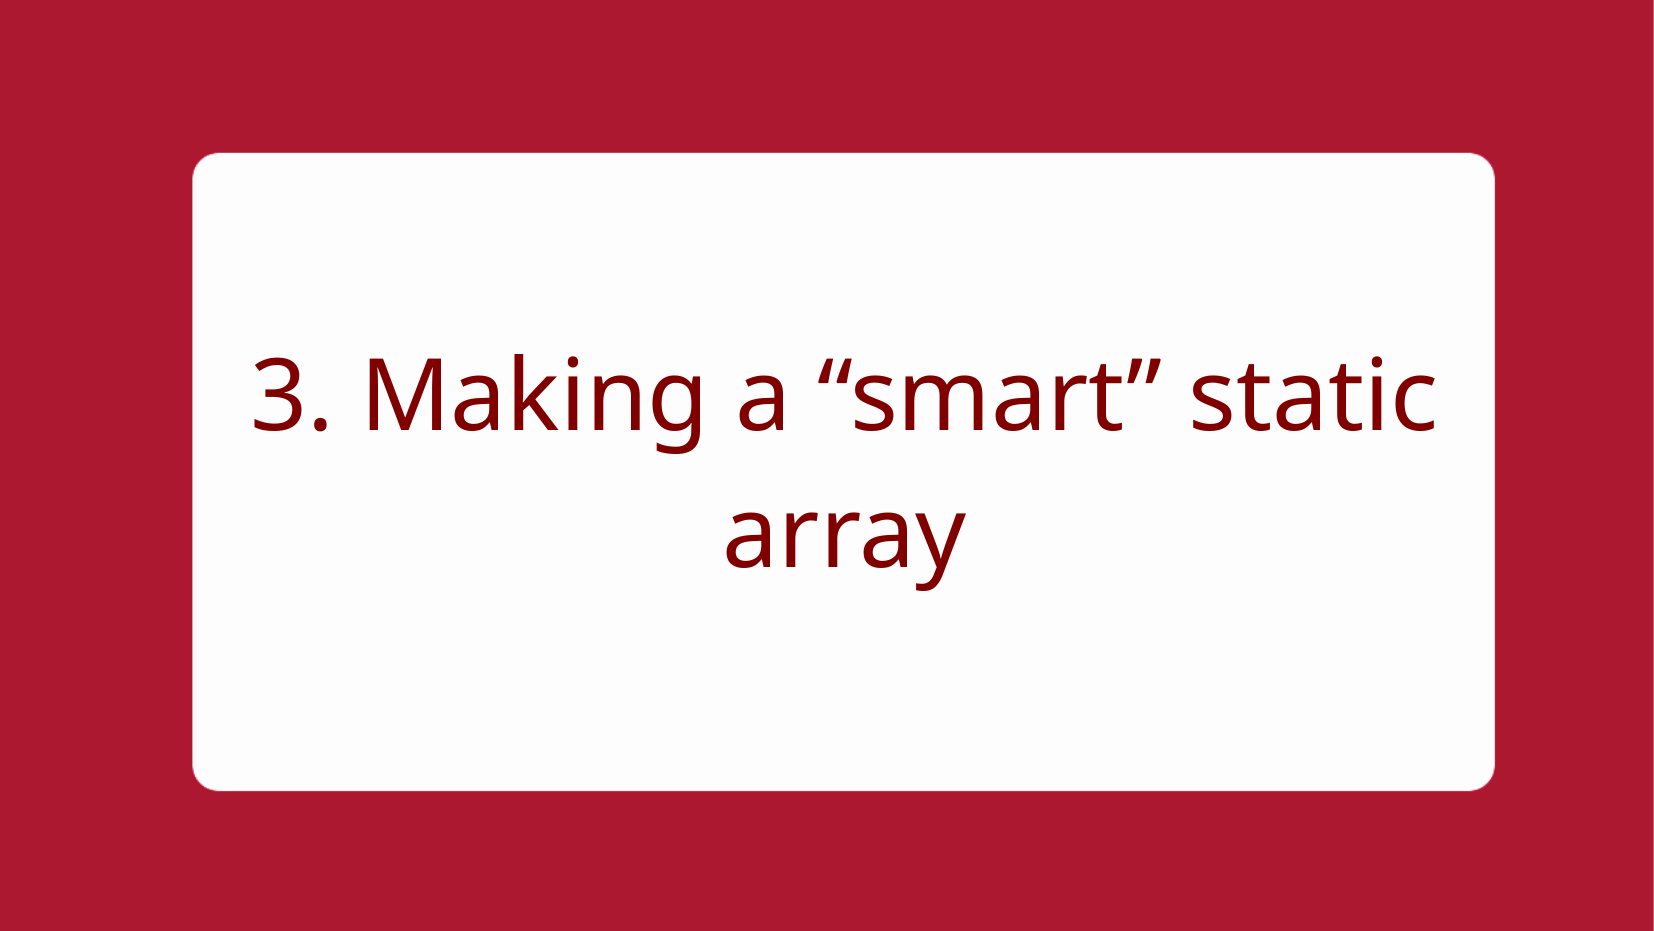

# 3. Making a “smart” static array